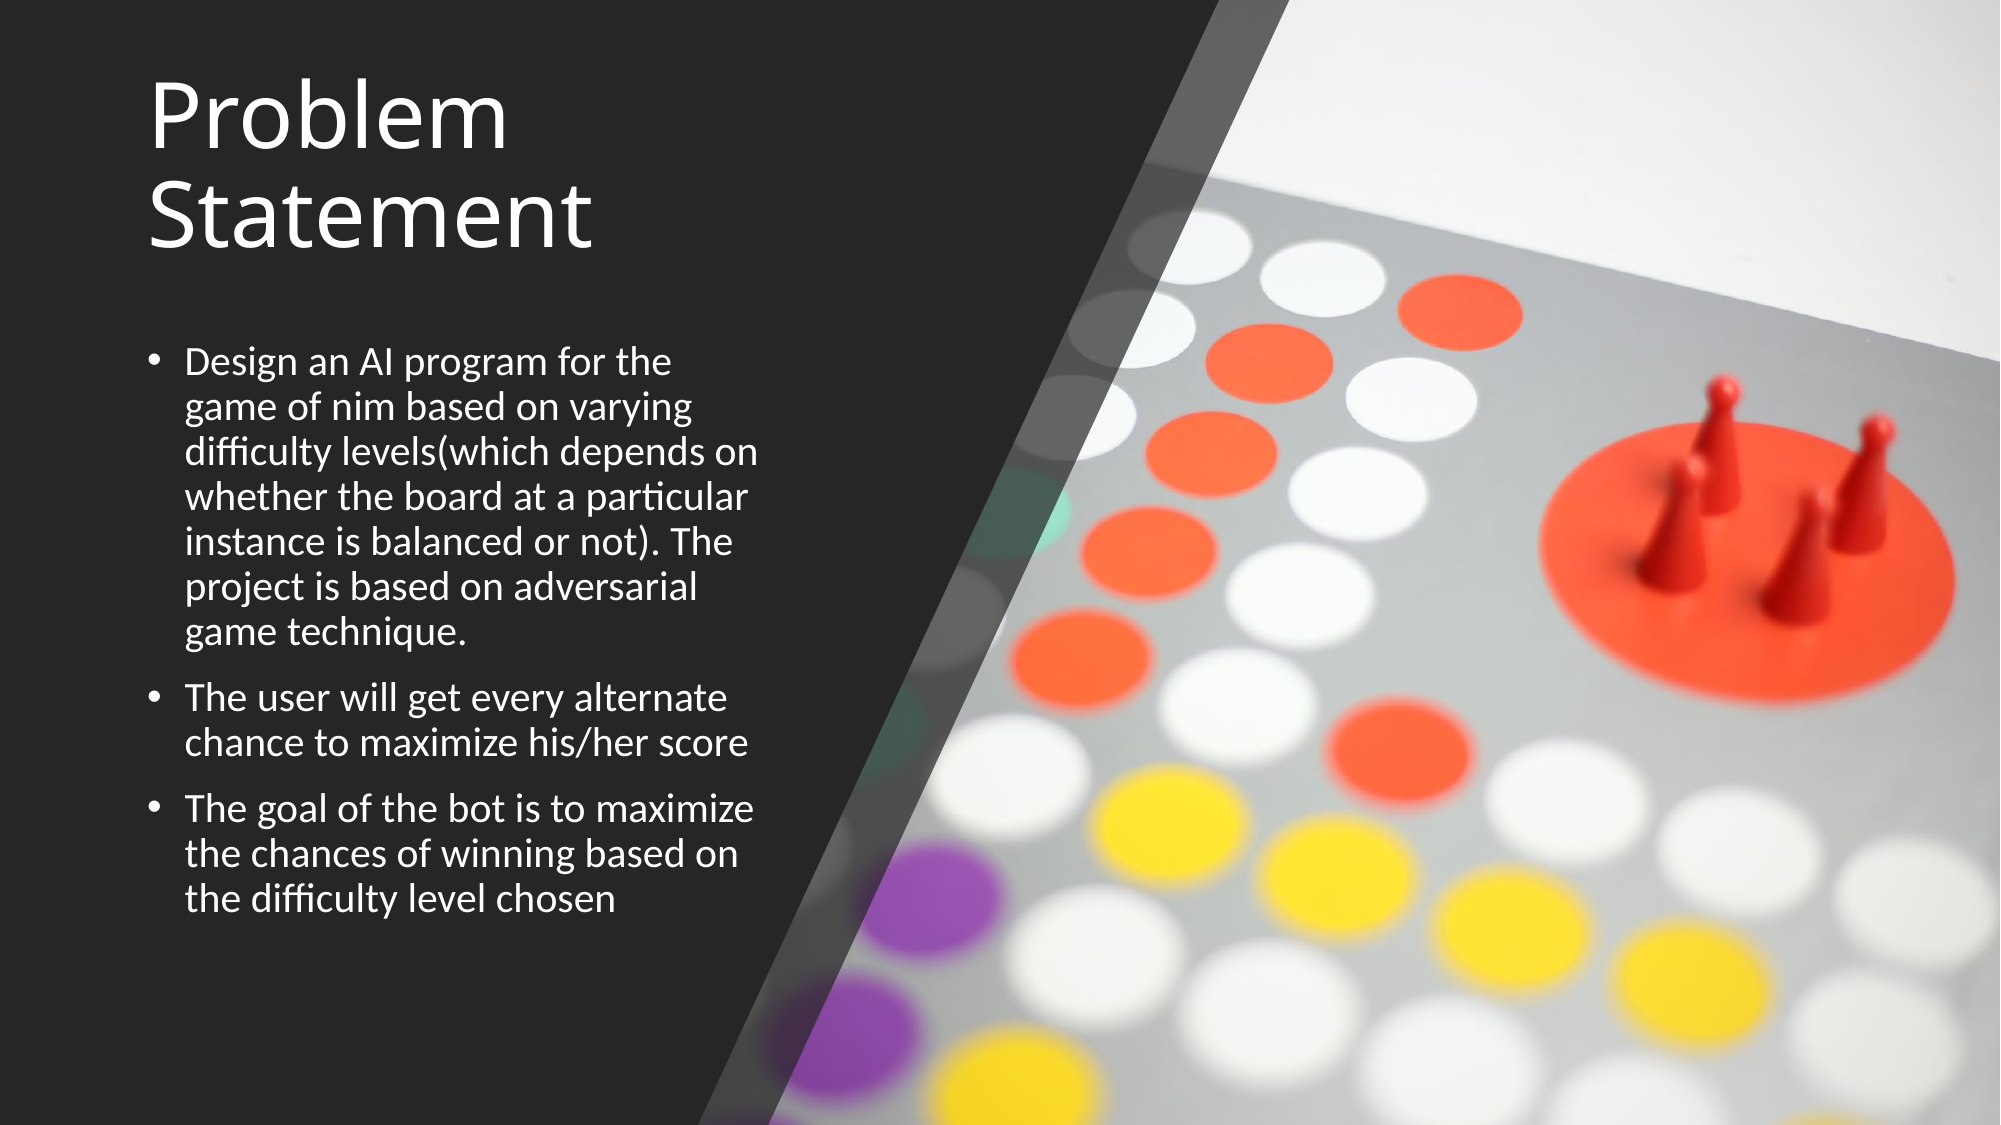

# Problem Statement
Design an AI program for the game of nim based on varying difficulty levels(which depends on whether the board at a particular instance is balanced or not). The project is based on adversarial game technique.
The user will get every alternate chance to maximize his/her score
The goal of the bot is to maximize the chances of winning based on the difficulty level chosen